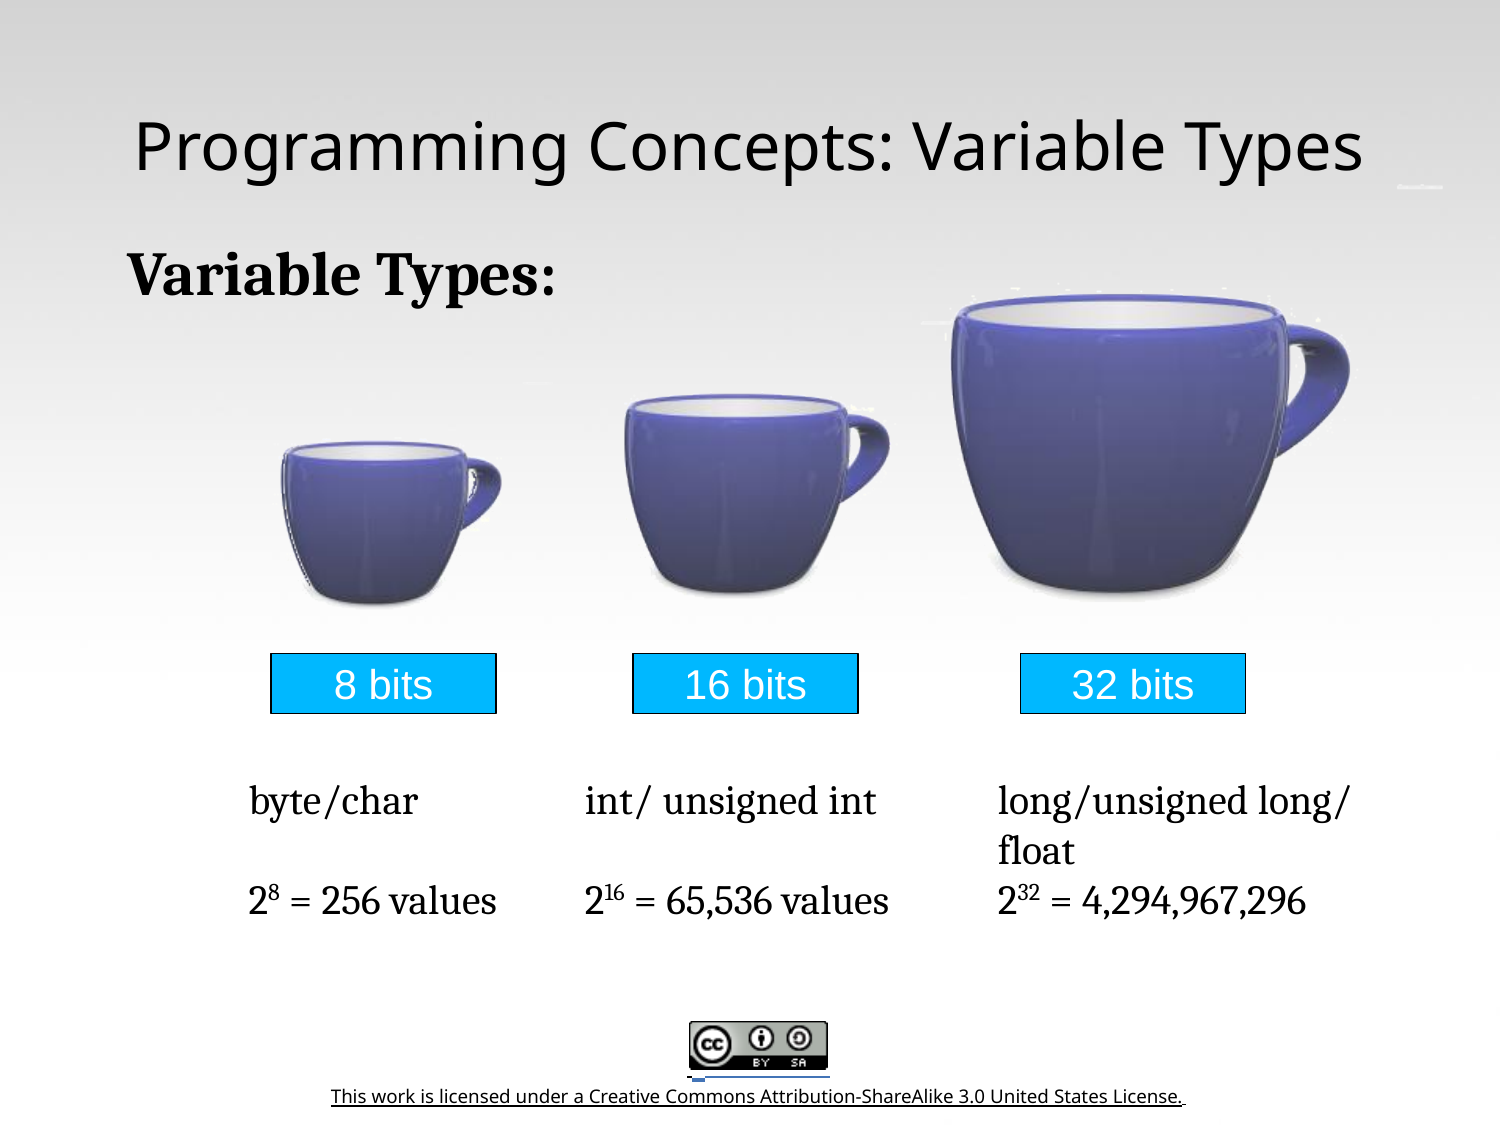

# Programming Concepts: Variable Types
Variable Types:
8 bits
16 bits
32 bits
byte/char
28 = 256 values
int/ unsigned int
216 = 65,536 values
long/unsigned long/ float
232 = 4,294,967,296